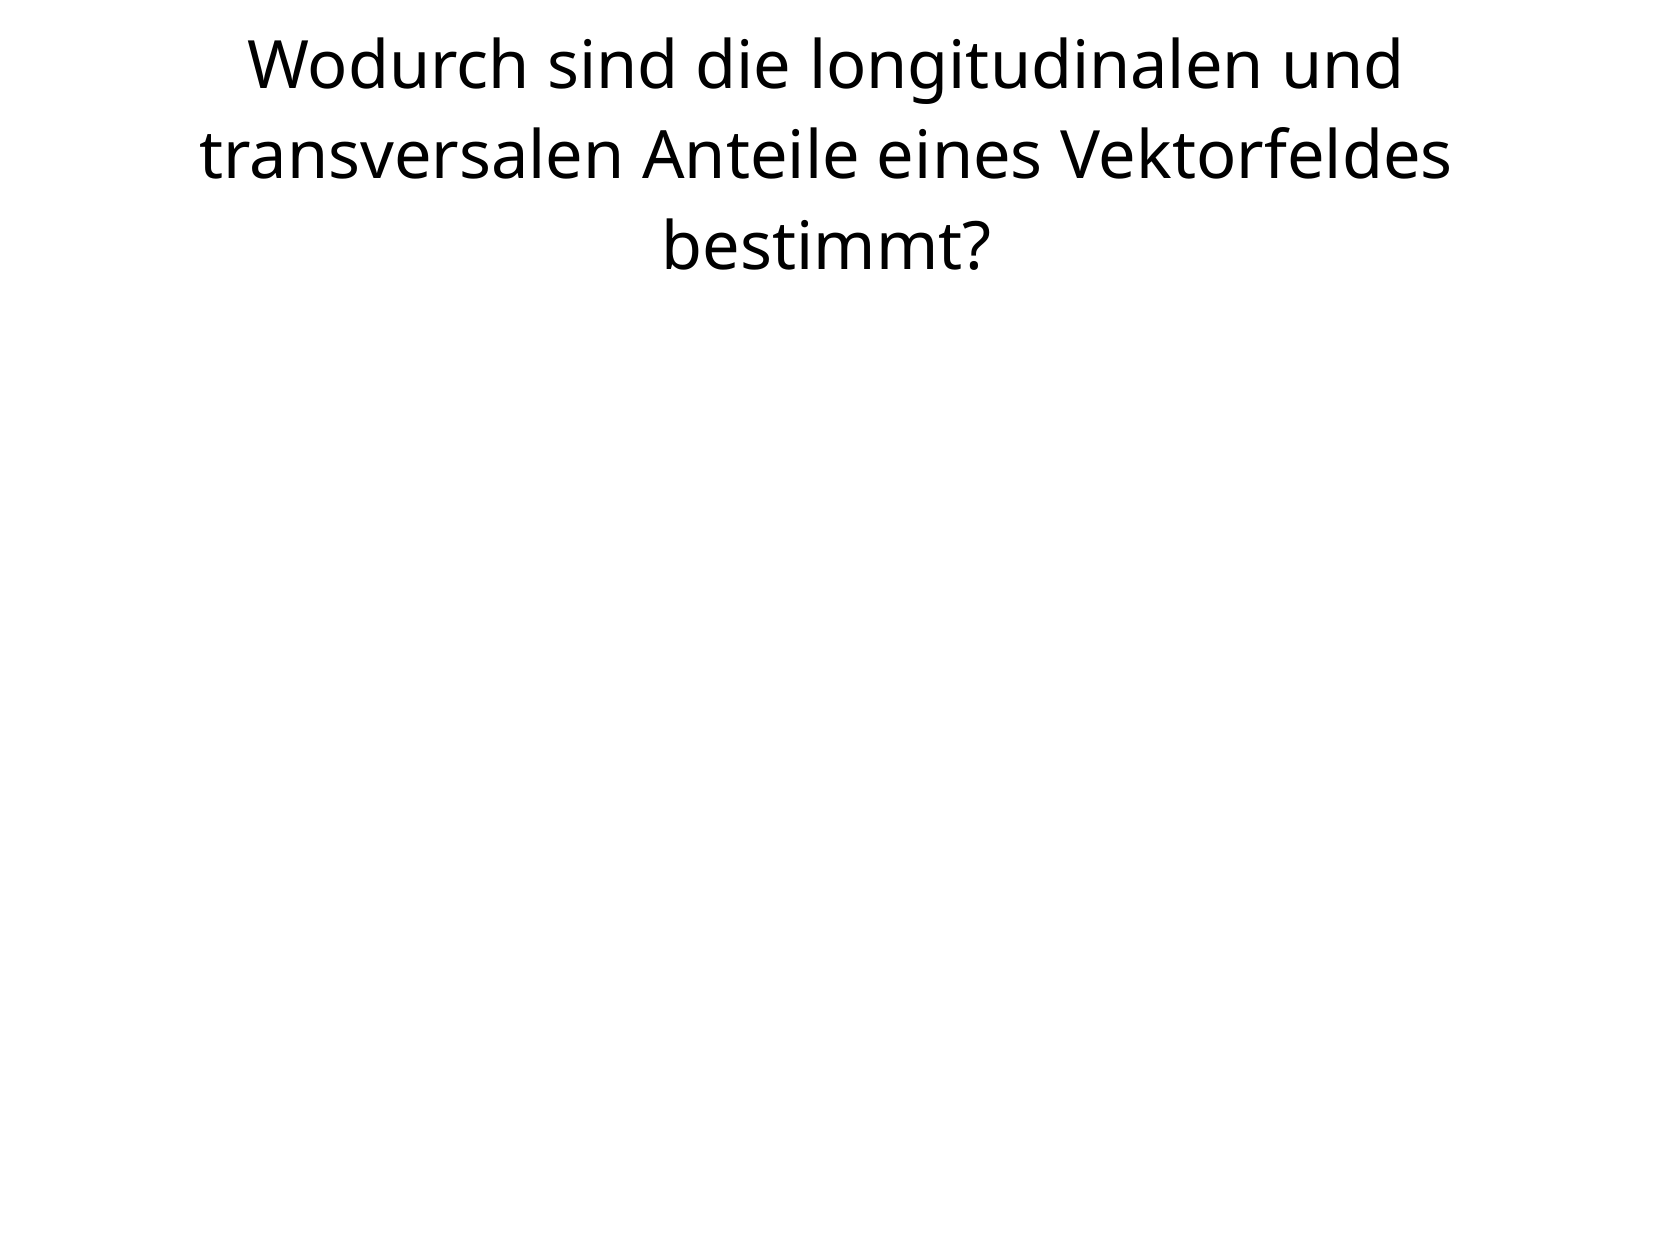

# Wodurch sind die longitudinalen und transversalen Anteile eines Vektorfeldes bestimmt?